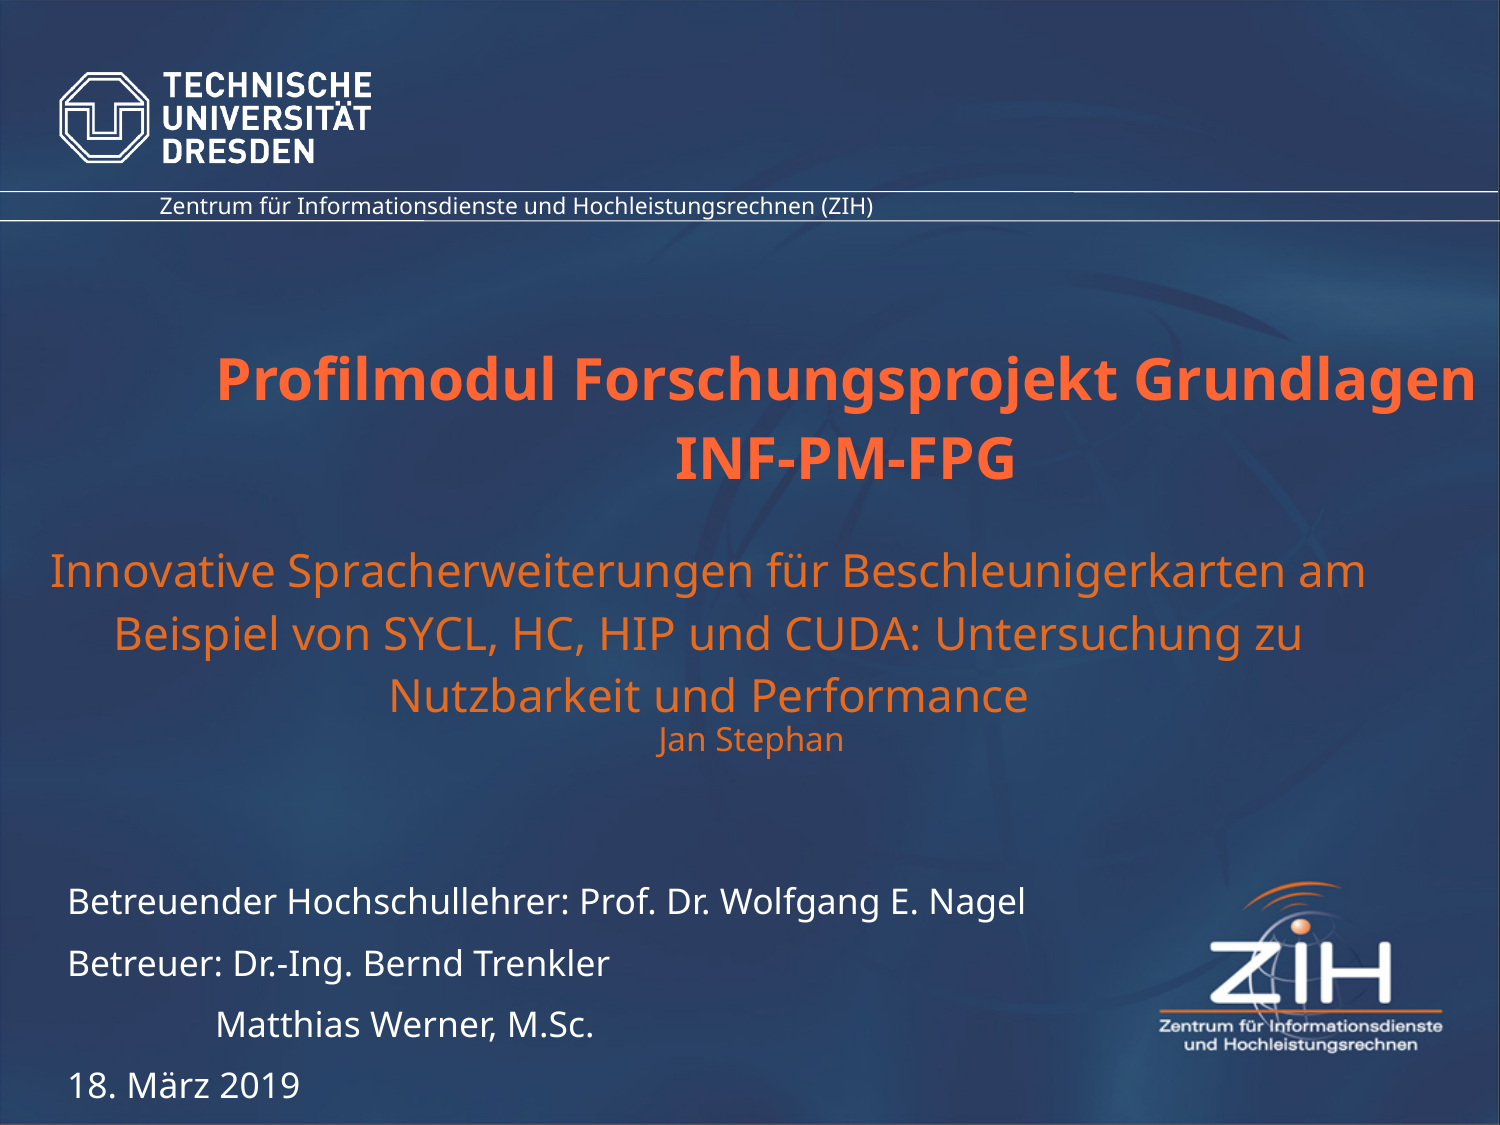

Profilmodul Forschungsprojekt Grundlagen
INF-PM-FPG
Innovative Spracherweiterungen für Beschleunigerkarten am Beispiel von SYCL, HC, HIP und CUDA: Untersuchung zu Nutzbarkeit und Performance
Jan Stephan
Betreuender Hochschullehrer: Prof. Dr. Wolfgang E. Nagel
Betreuer: Dr.-Ing. Bernd Trenkler
 Matthias Werner, M.Sc.
18. März 2019